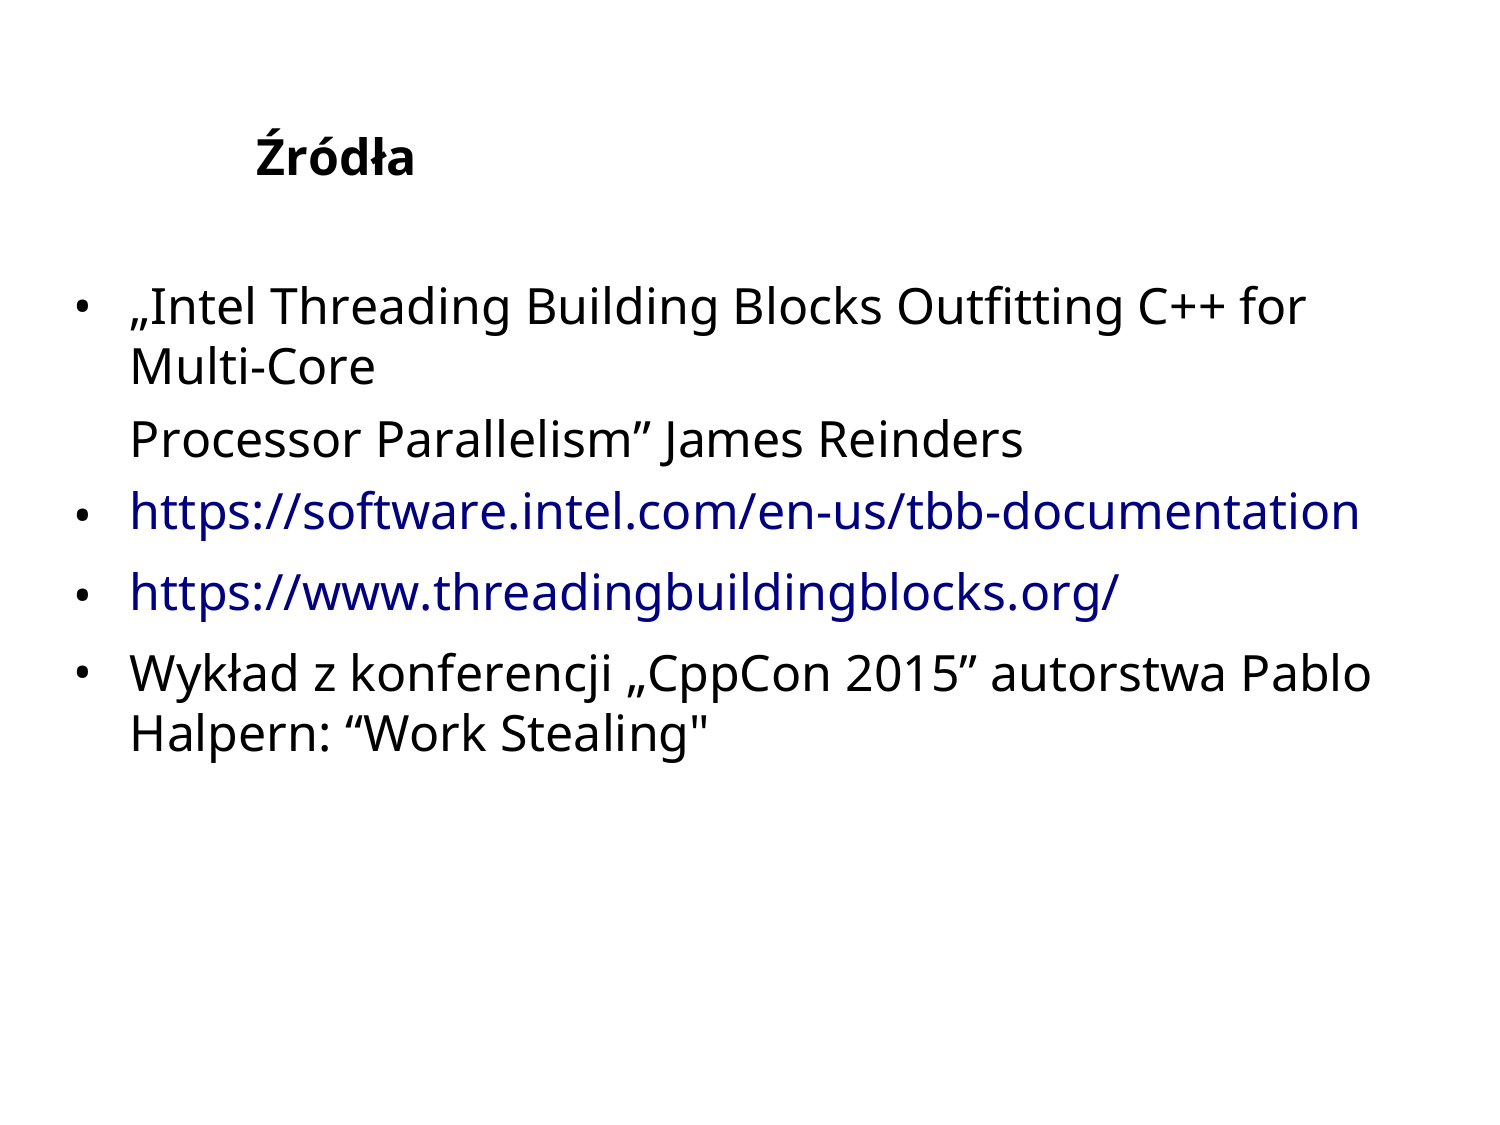

# Źródła
„Intel Threading Building Blocks Outfitting C++ for Multi-Core
Processor Parallelism” James Reinders
https://software.intel.com/en-us/tbb-documentation
https://www.threadingbuildingblocks.org/
Wykład z konferencji „CppCon 2015” autorstwa Pablo Halpern: “Work Stealing"